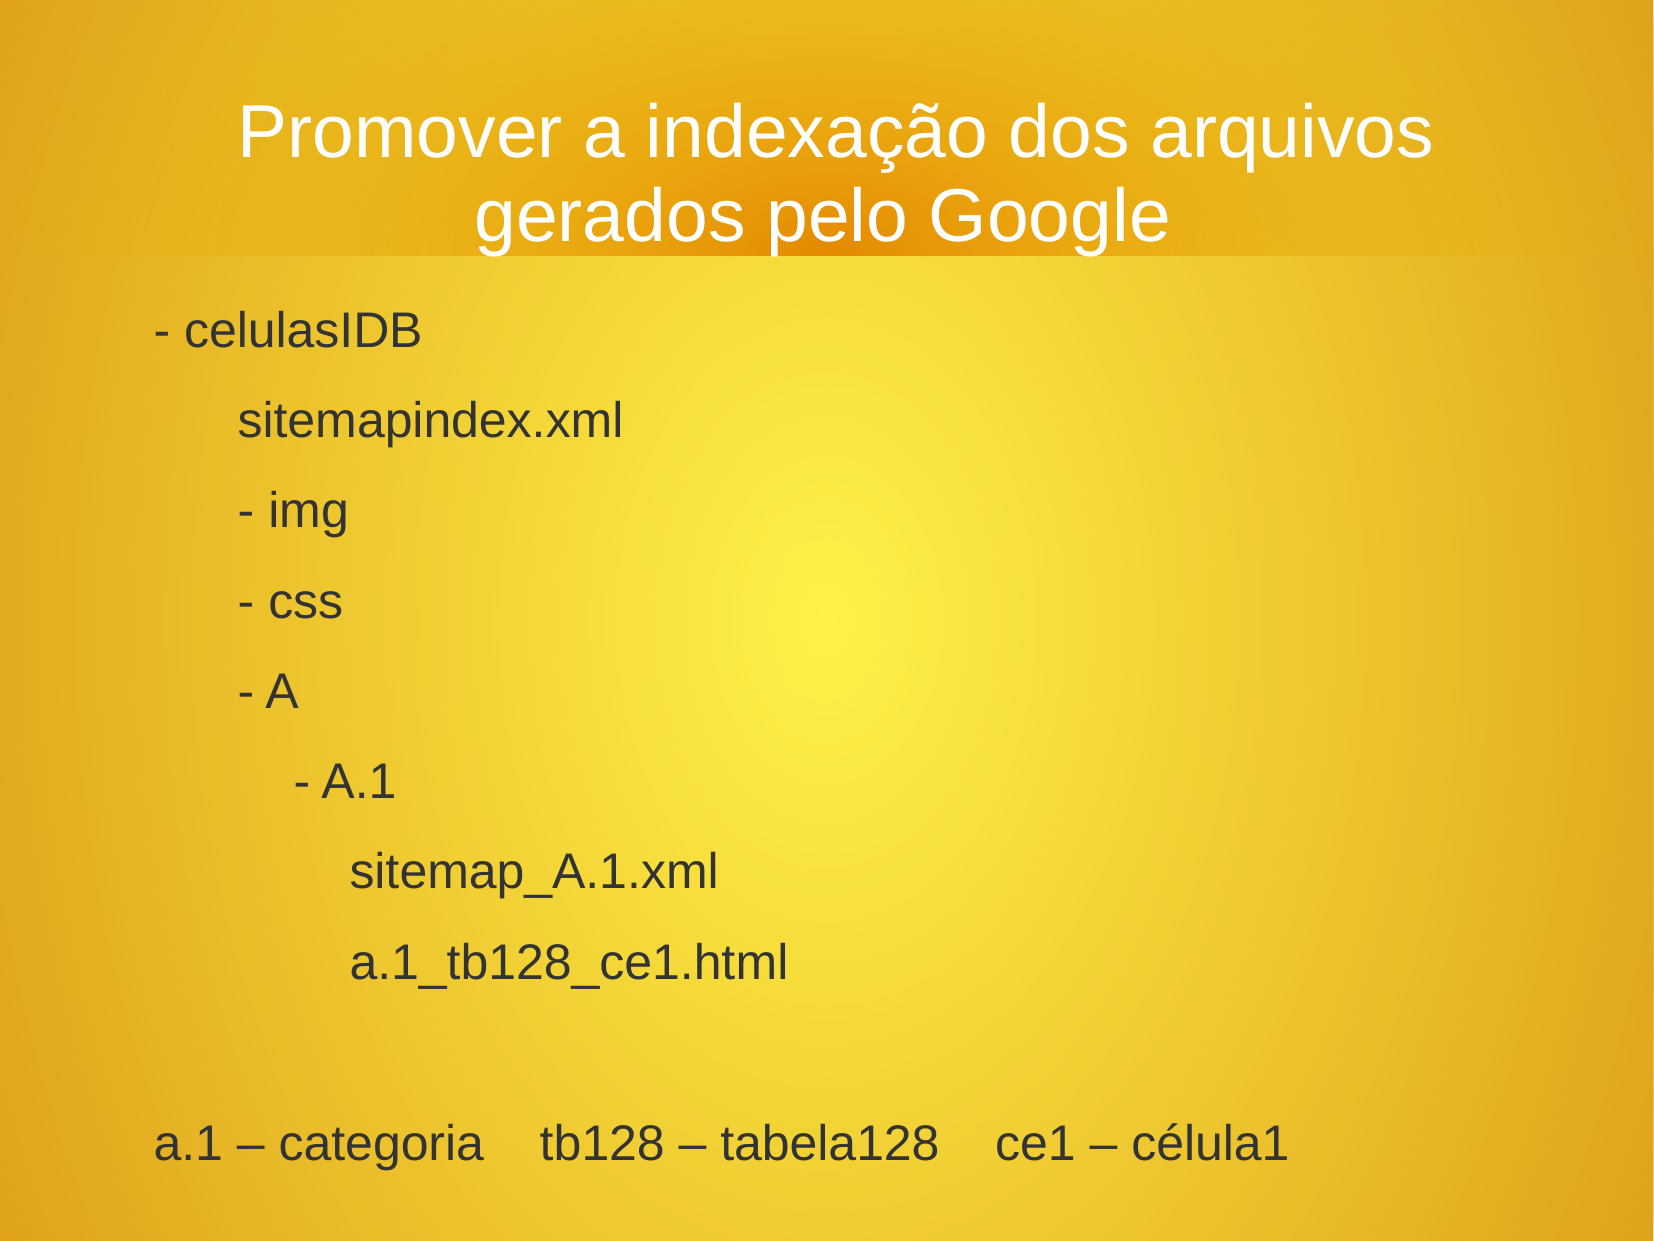

# Promover a indexação dos arquivos gerados pelo Google
- celulasIDB
 sitemapindex.xml
 - img
 - css
 - A
 - A.1
 sitemap_A.1.xml
 a.1_tb128_ce1.html
a.1 – categoria tb128 – tabela128 ce1 – célula1